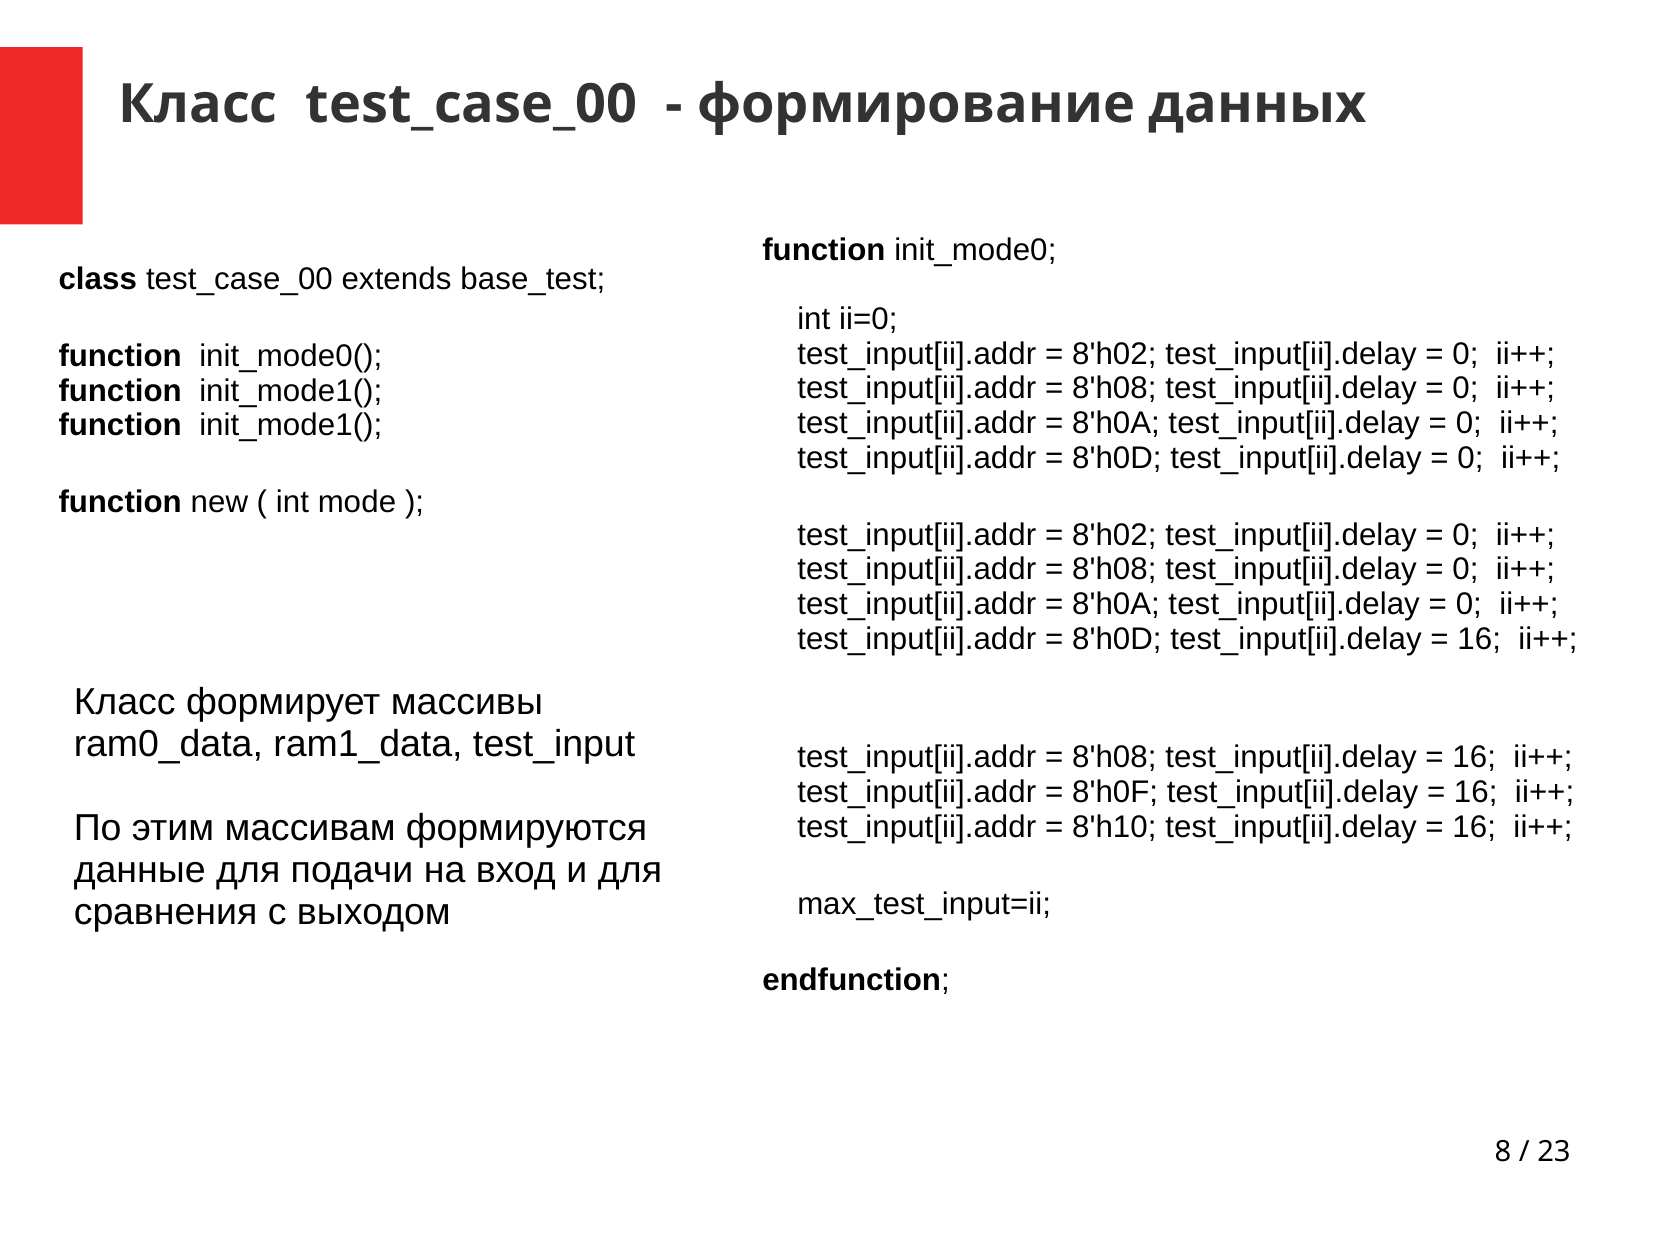

# Класс test_case_00 - формирование данных
function init_mode0;
 int ii=0;
 test_input[ii].addr = 8'h02; test_input[ii].delay = 0; ii++;
 test_input[ii].addr = 8'h08; test_input[ii].delay = 0; ii++;
 test_input[ii].addr = 8'h0A; test_input[ii].delay = 0; ii++;
 test_input[ii].addr = 8'h0D; test_input[ii].delay = 0; ii++;
 test_input[ii].addr = 8'h02; test_input[ii].delay = 0; ii++;
 test_input[ii].addr = 8'h08; test_input[ii].delay = 0; ii++;
 test_input[ii].addr = 8'h0A; test_input[ii].delay = 0; ii++;
 test_input[ii].addr = 8'h0D; test_input[ii].delay = 16; ii++;
 test_input[ii].addr = 8'h08; test_input[ii].delay = 16; ii++;
 test_input[ii].addr = 8'h0F; test_input[ii].delay = 16; ii++;
 test_input[ii].addr = 8'h10; test_input[ii].delay = 16; ii++;
 max_test_input=ii;
endfunction;
class test_case_00 extends base_test;
function init_mode0();
function init_mode1();
function init_mode1();
function new ( int mode );
Класс формирует массивы
ram0_data, ram1_data, test_input
По этим массивам формируются
данные для подачи на вход и для
сравнения с выходом
8